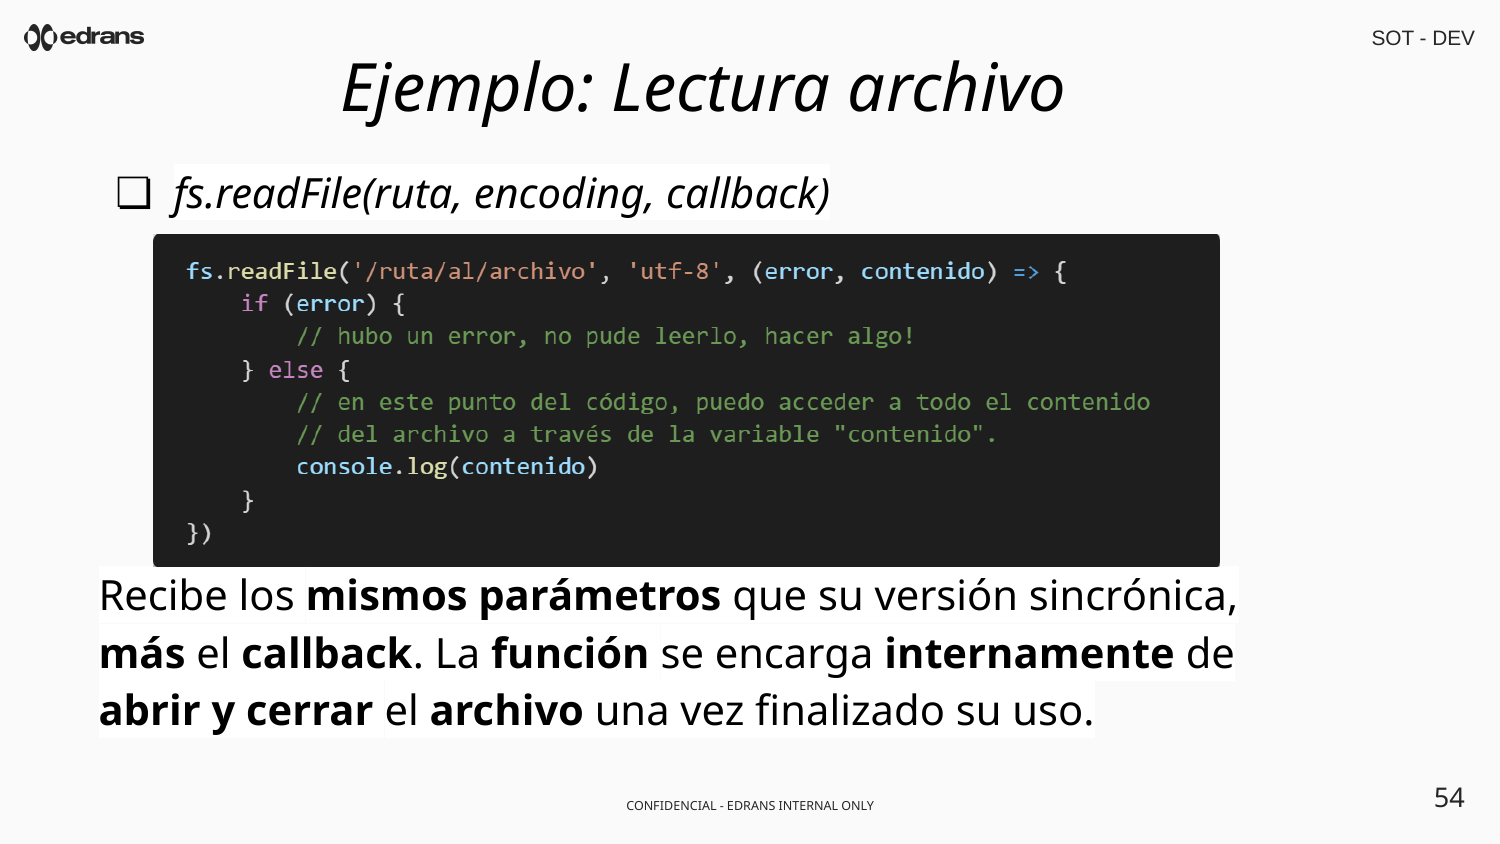

SOT - DEV
Ejemplo: Lectura archivo
fs.readFile(ruta, encoding, callback)
Recibe los mismos parámetros que su versión sincrónica, más el callback. La función se encarga internamente de abrir y cerrar el archivo una vez finalizado su uso.
CONFIDENCIAL - EDRANS INTERNAL ONLY